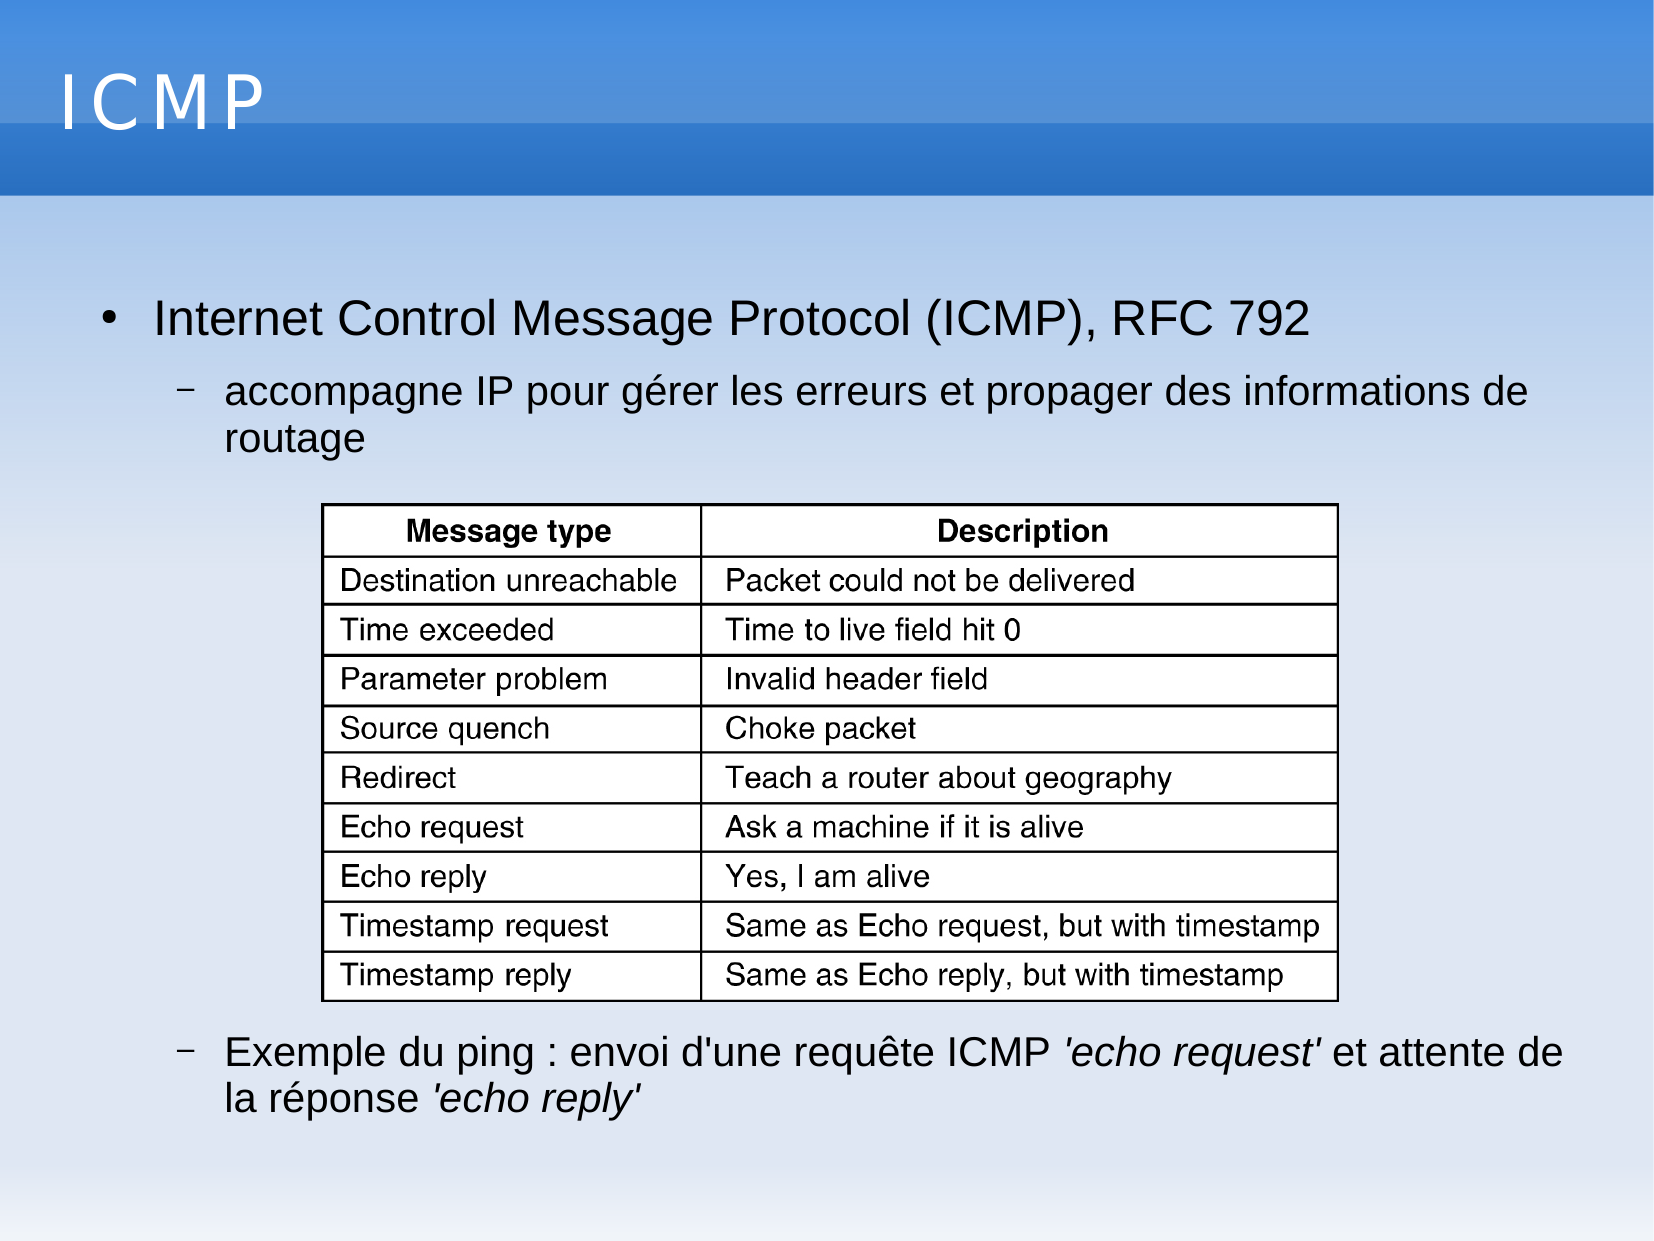

# ICMP
Internet Control Message Protocol (ICMP), RFC 792
accompagne IP pour gérer les erreurs et propager des informations de routage
Exemple du ping : envoi d'une requête ICMP 'echo request' et attente de la réponse 'echo reply'